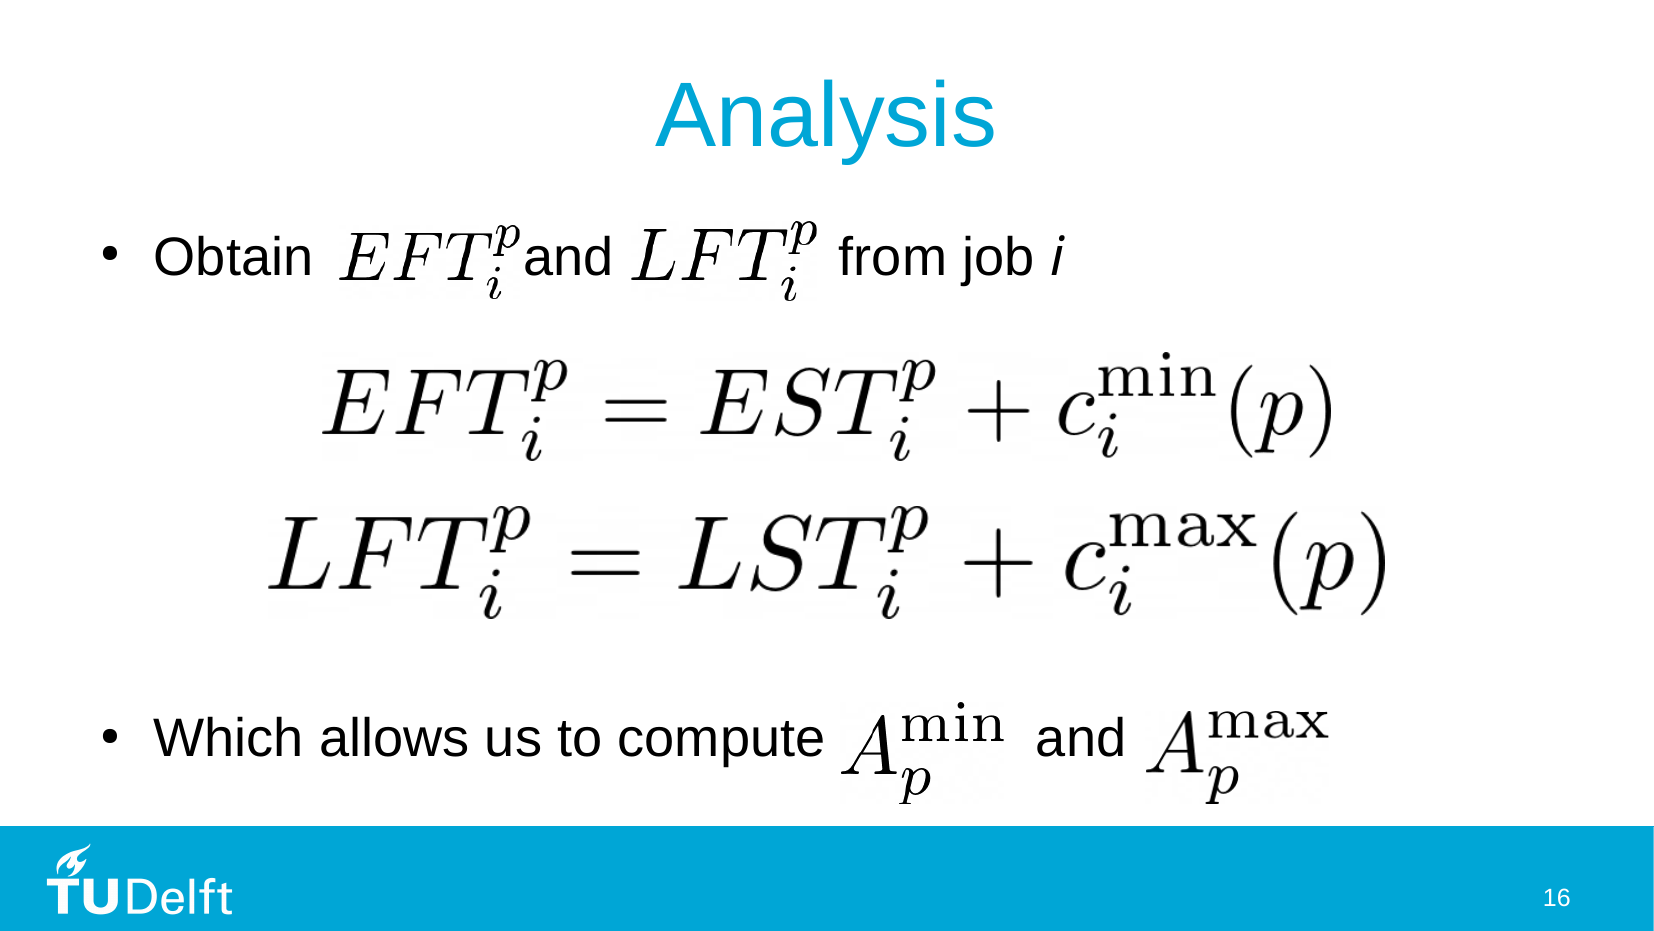

Analysis
# Obtain and from job i
Which allows us to compute and
16